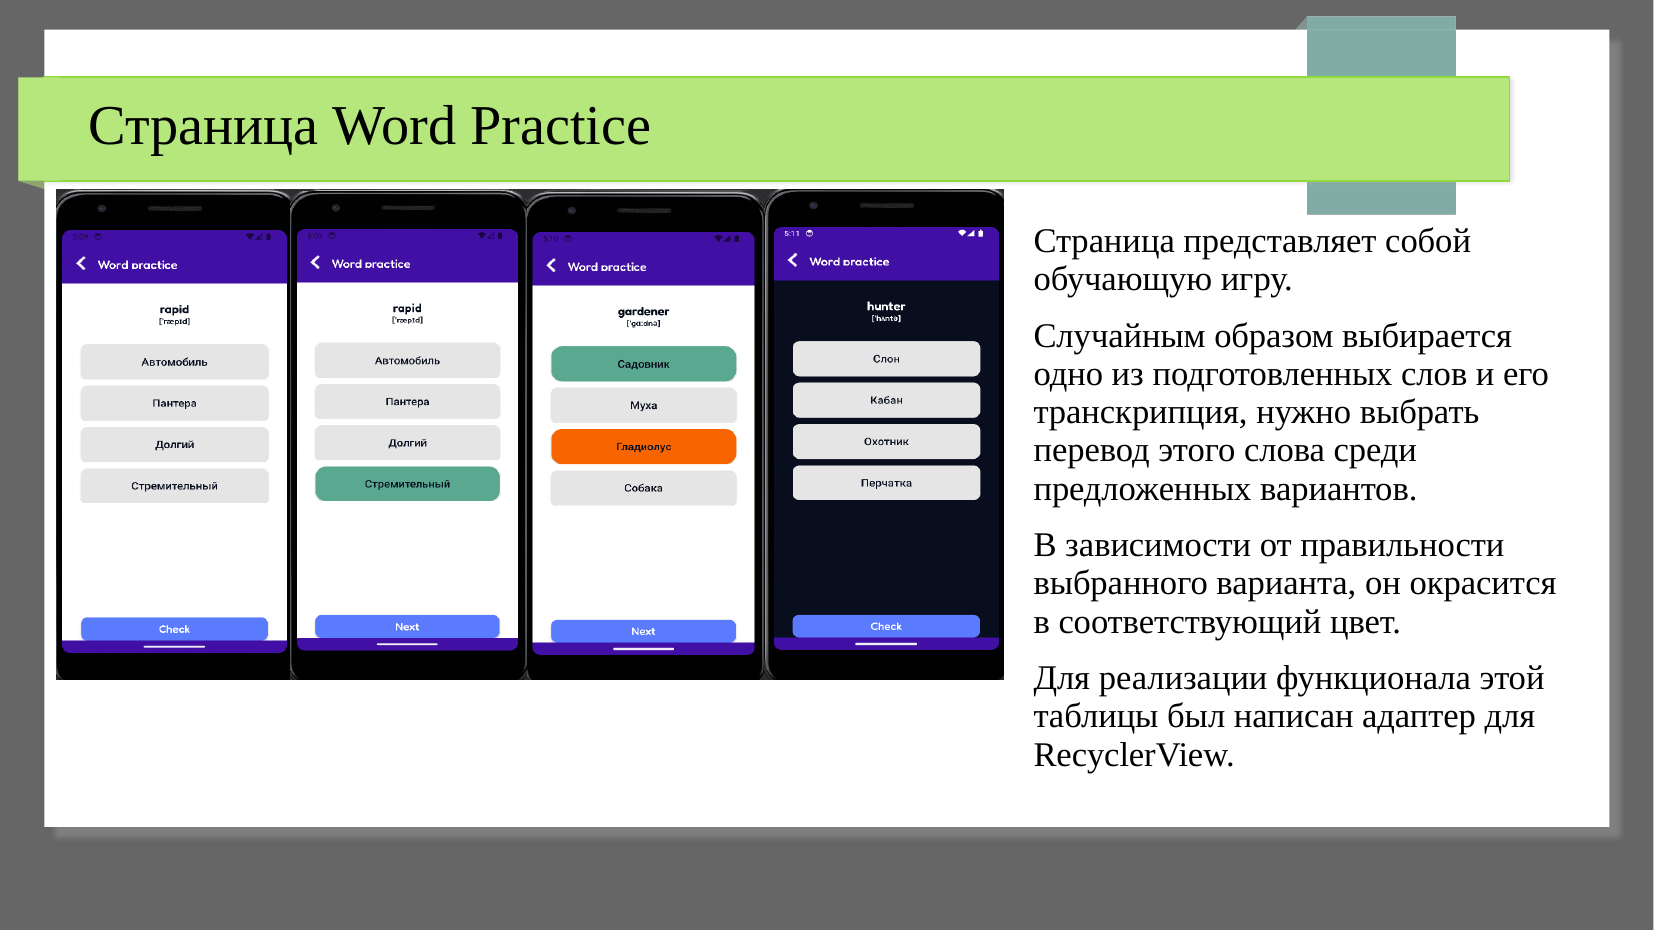

# Страница Word Practice
Страница представляет собой обучающую игру.
Случайным образом выбирается одно из подготовленных слов и его транскрипция, нужно выбрать перевод этого слова среди предложенных вариантов.
В зависимости от правильности выбранного варианта, он окрасится в соответствующий цвет.
Для реализации функционала этой таблицы был написан адаптер для RecyclerView.